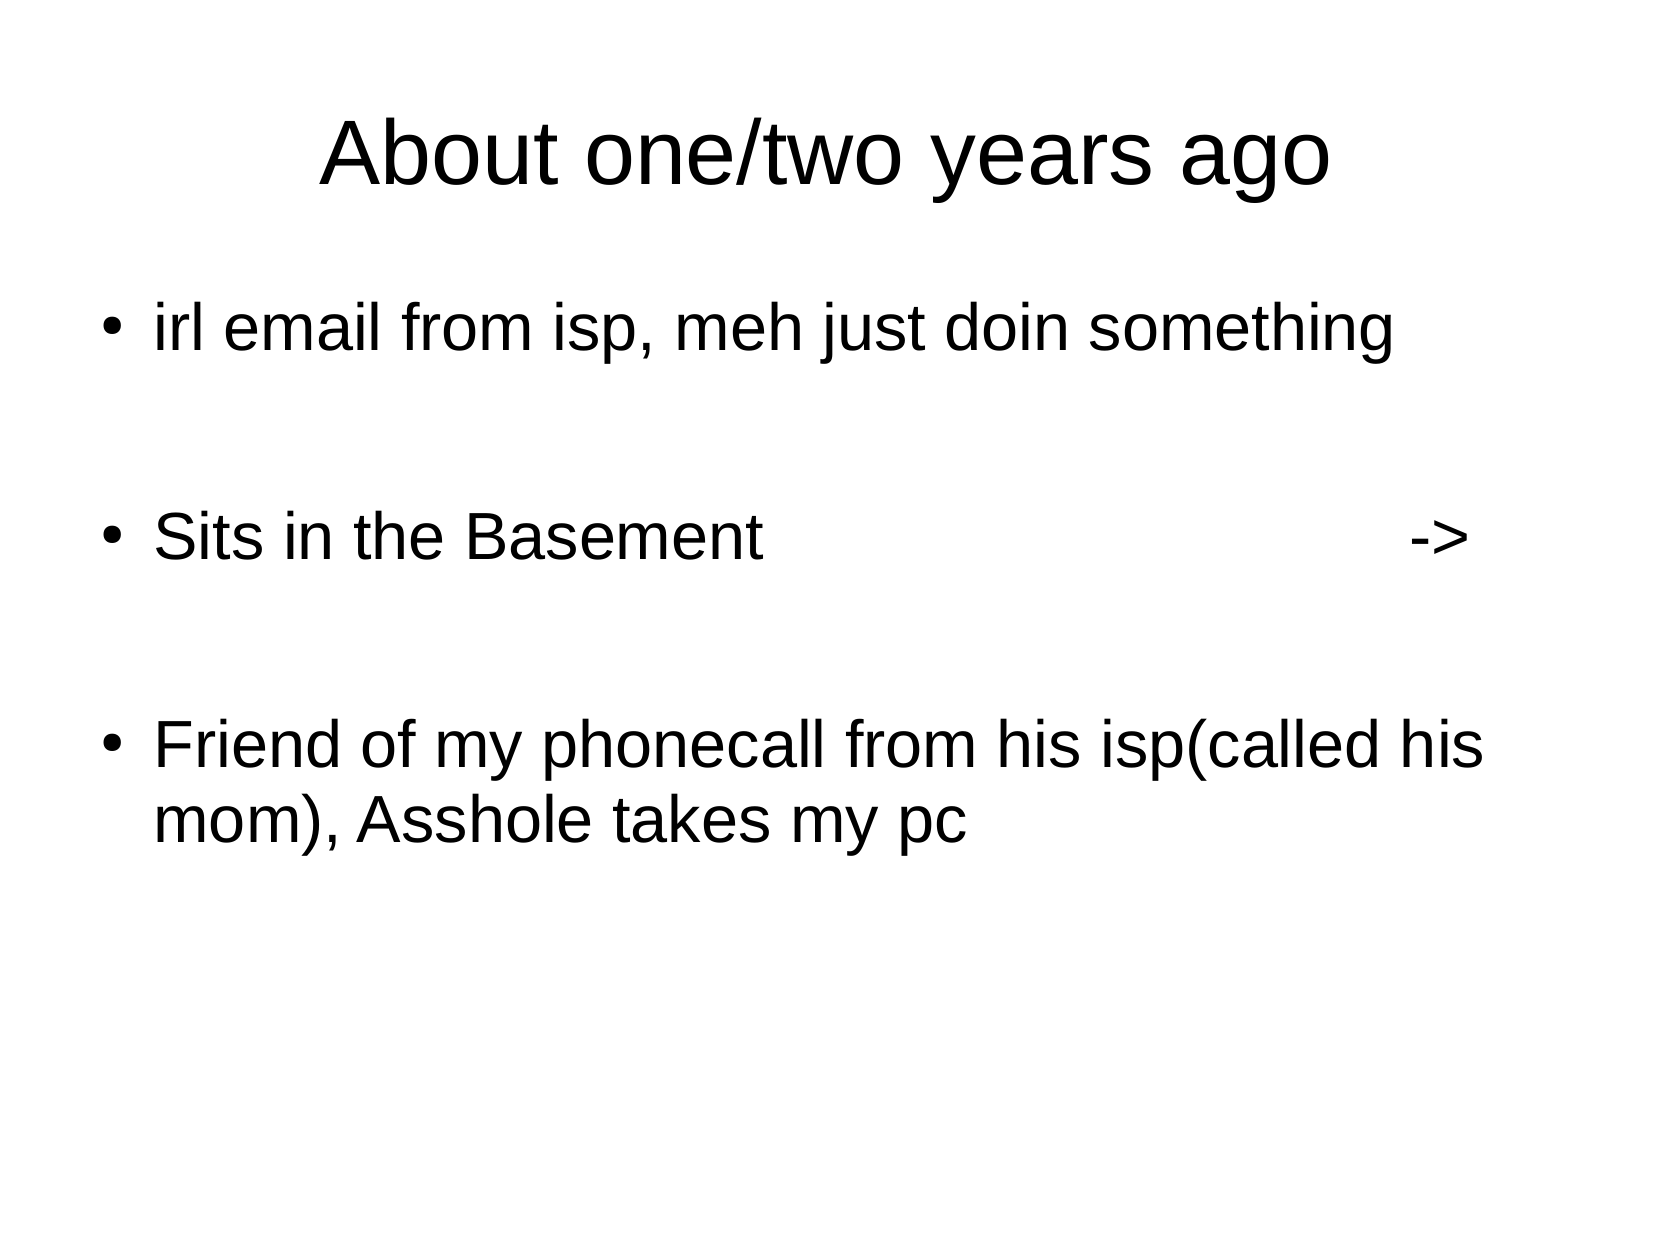

# About one/two years ago
irl email from isp, meh just doin something
Sits in the Basement ->
Friend of my phonecall from his isp(called his mom), Asshole takes my pc